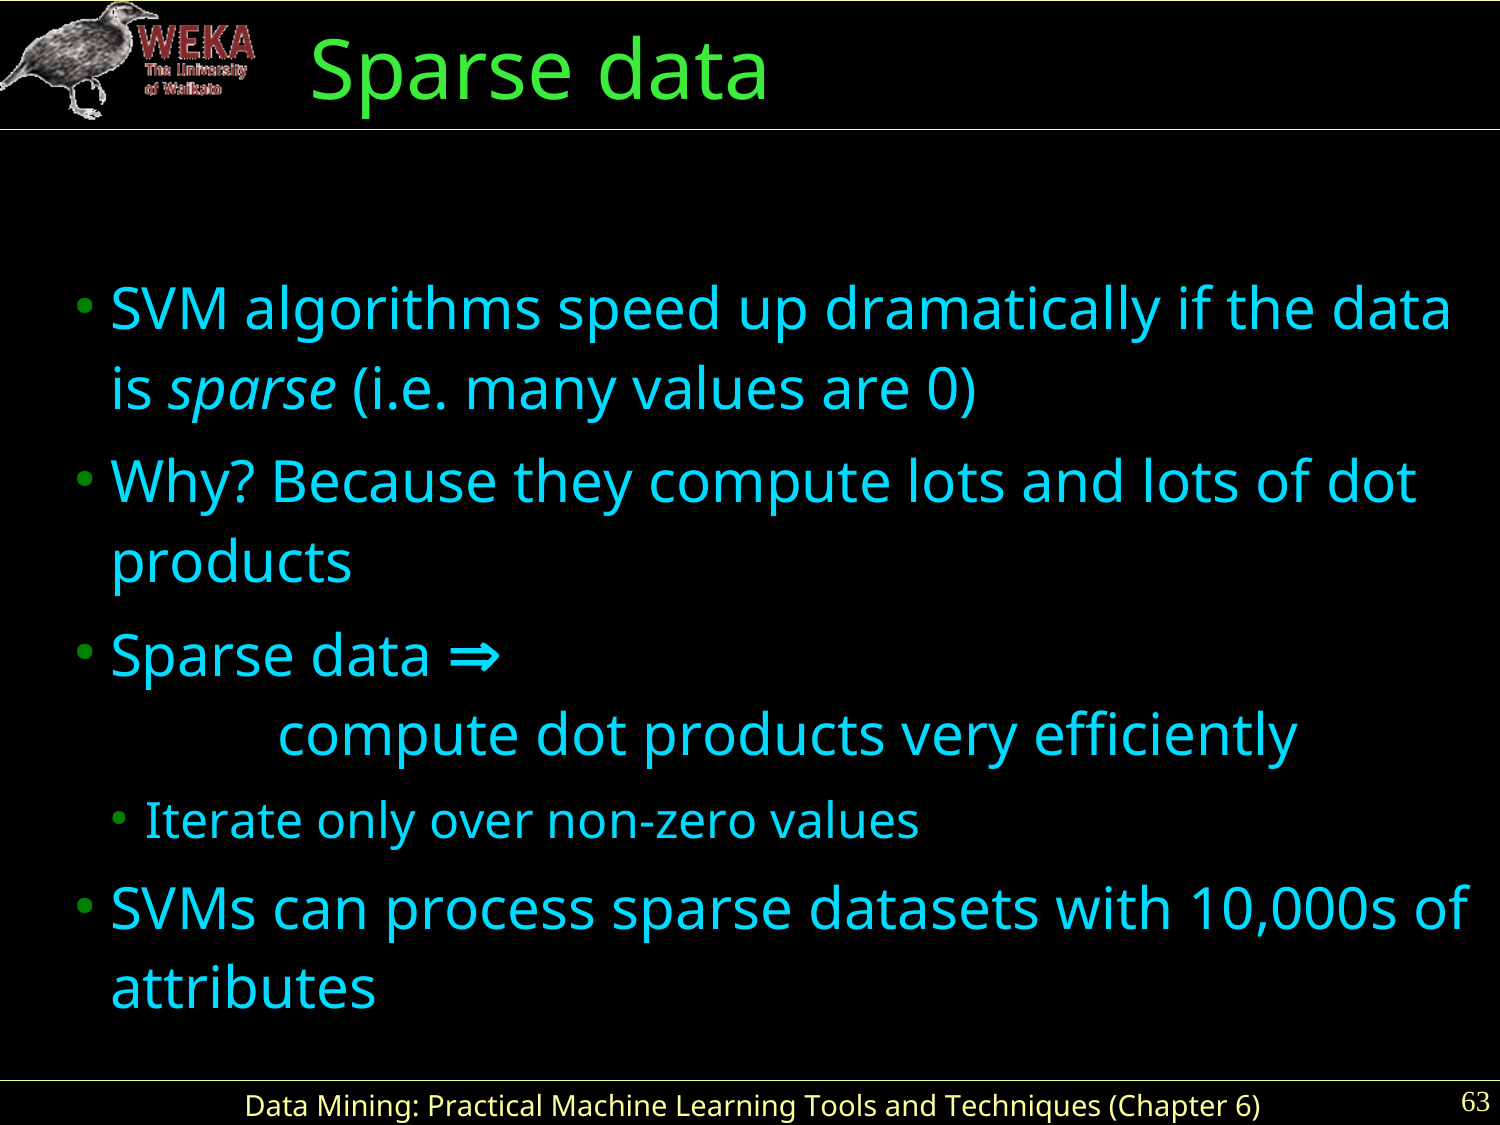

# Sparse data
SVM algorithms speed up dramatically if the data is sparse (i.e. many values are 0)
Why? Because they compute lots and lots of dot products
Sparse data
 compute dot products very efficiently
Iterate only over non-zero values
SVMs can process sparse datasets with 10,000s of attributes
Data Mining: Practical Machine Learning Tools and Techniques (Chapter 6)
63